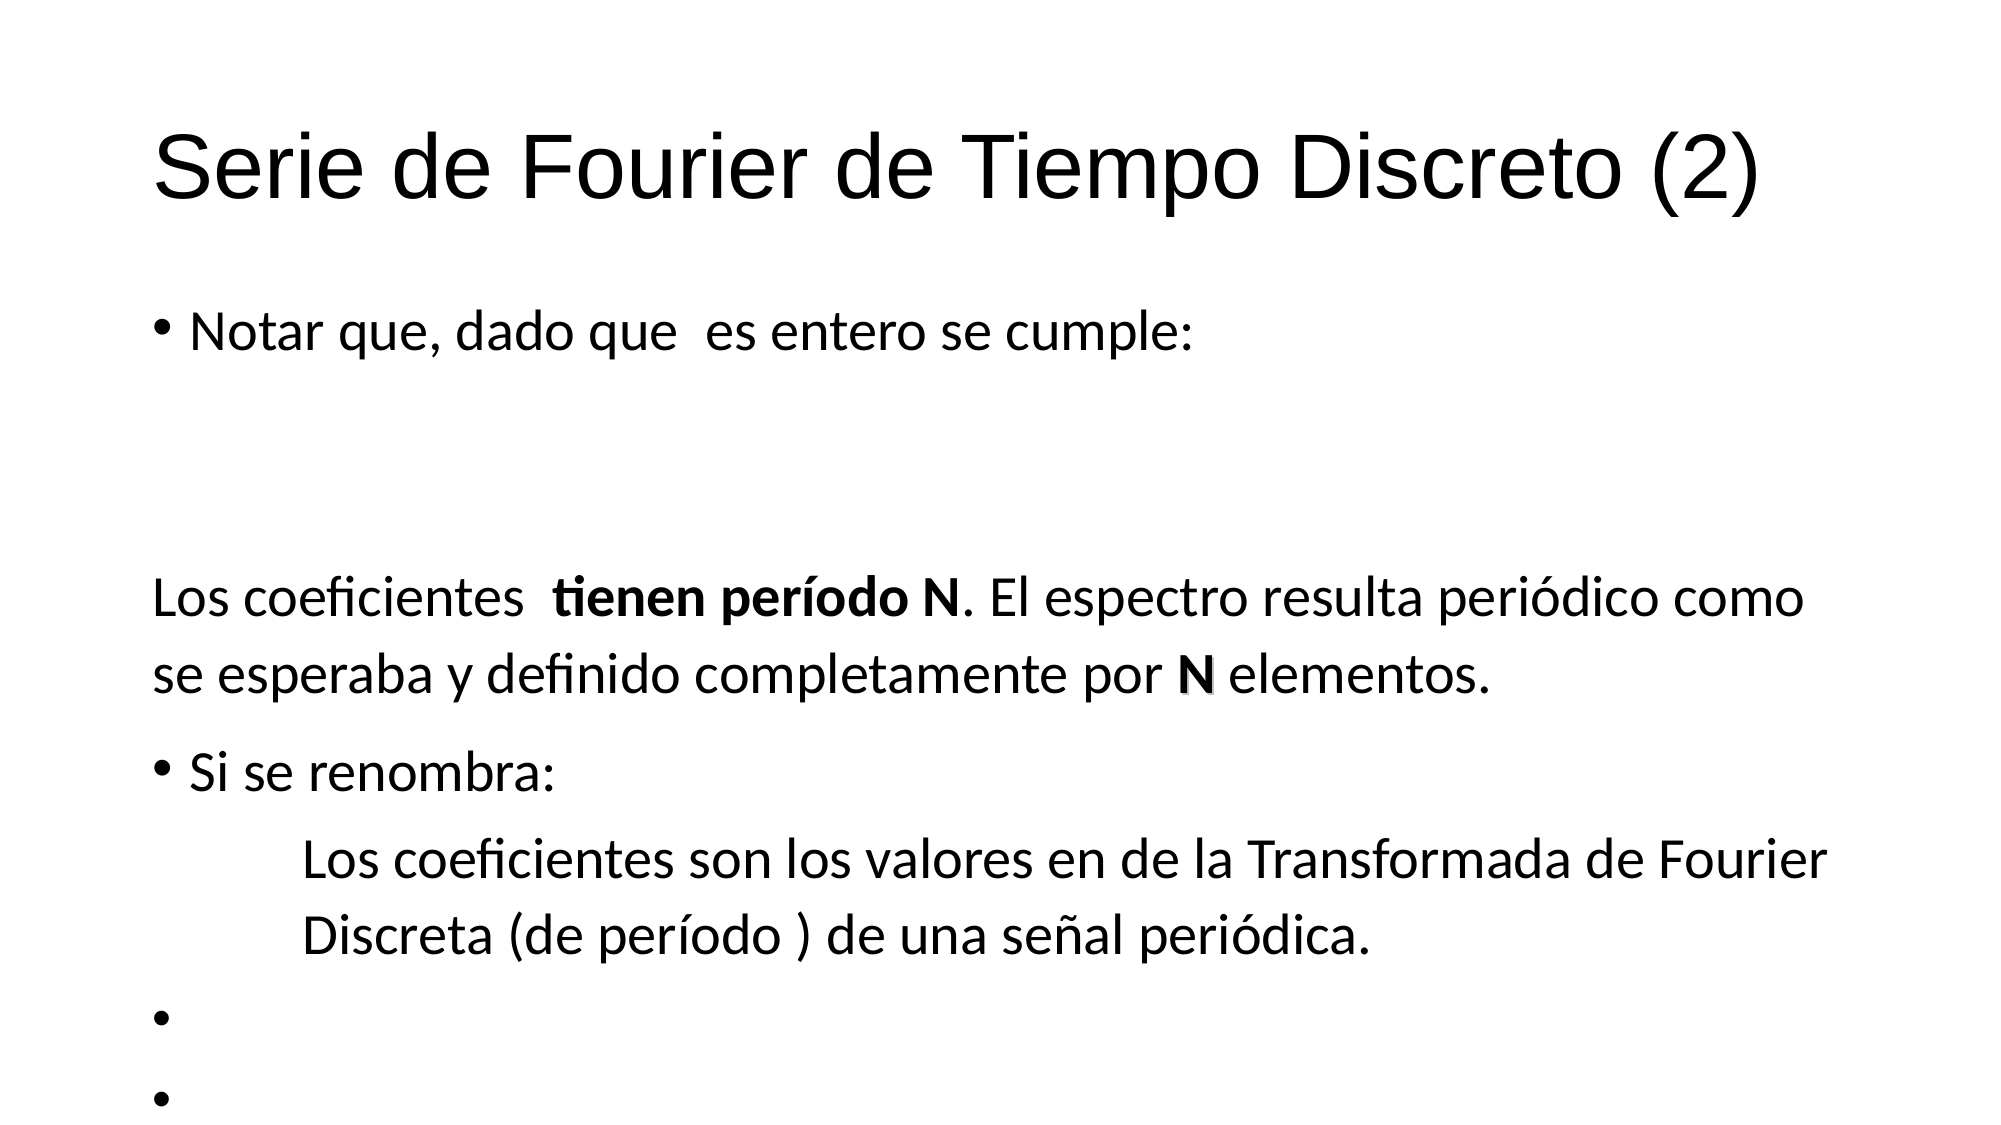

# Serie de Fourier de Tiempo Discreto (2)
Notar que, dado que es entero se cumple:
Los coeficientes tienen período N. El espectro resulta periódico como se esperaba y definido completamente por N elementos.
Si se renombra:
Los coeficientes son los valores en de la Transformada de Fourier Discreta (de período ) de una señal periódica.